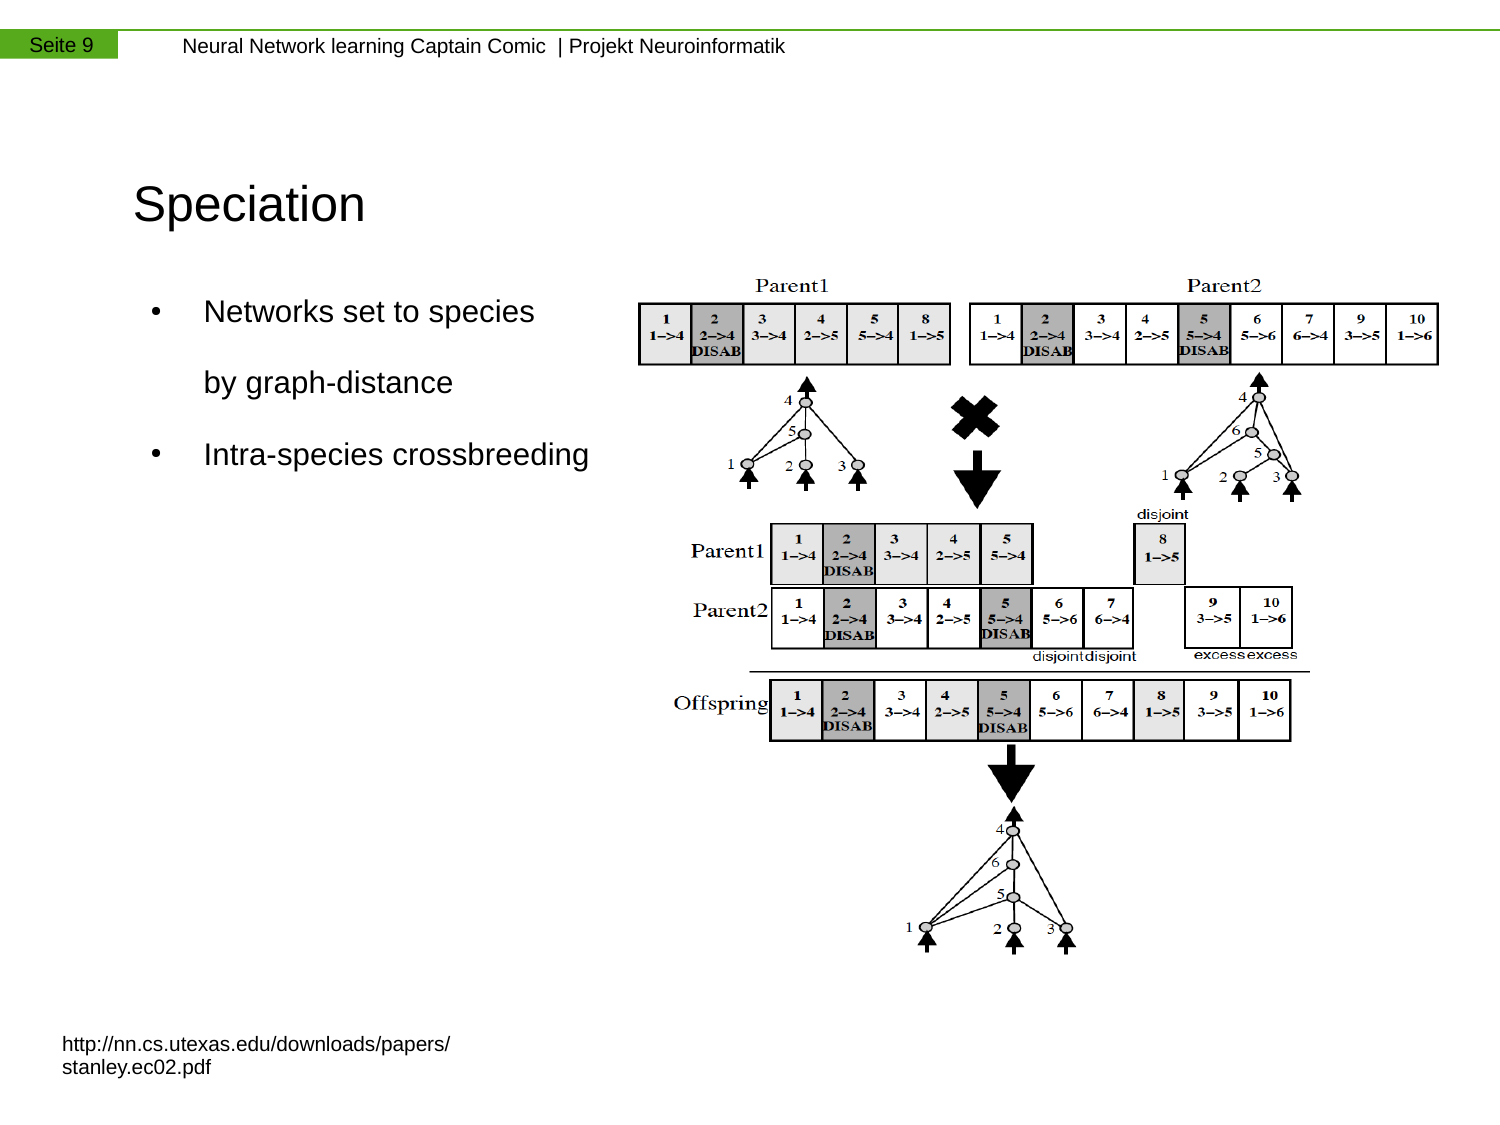

# Speciation
Networks set to species
by graph-distance
Intra-species crossbreeding
http://nn.cs.utexas.edu/downloads/papers/stanley.ec02.pdf